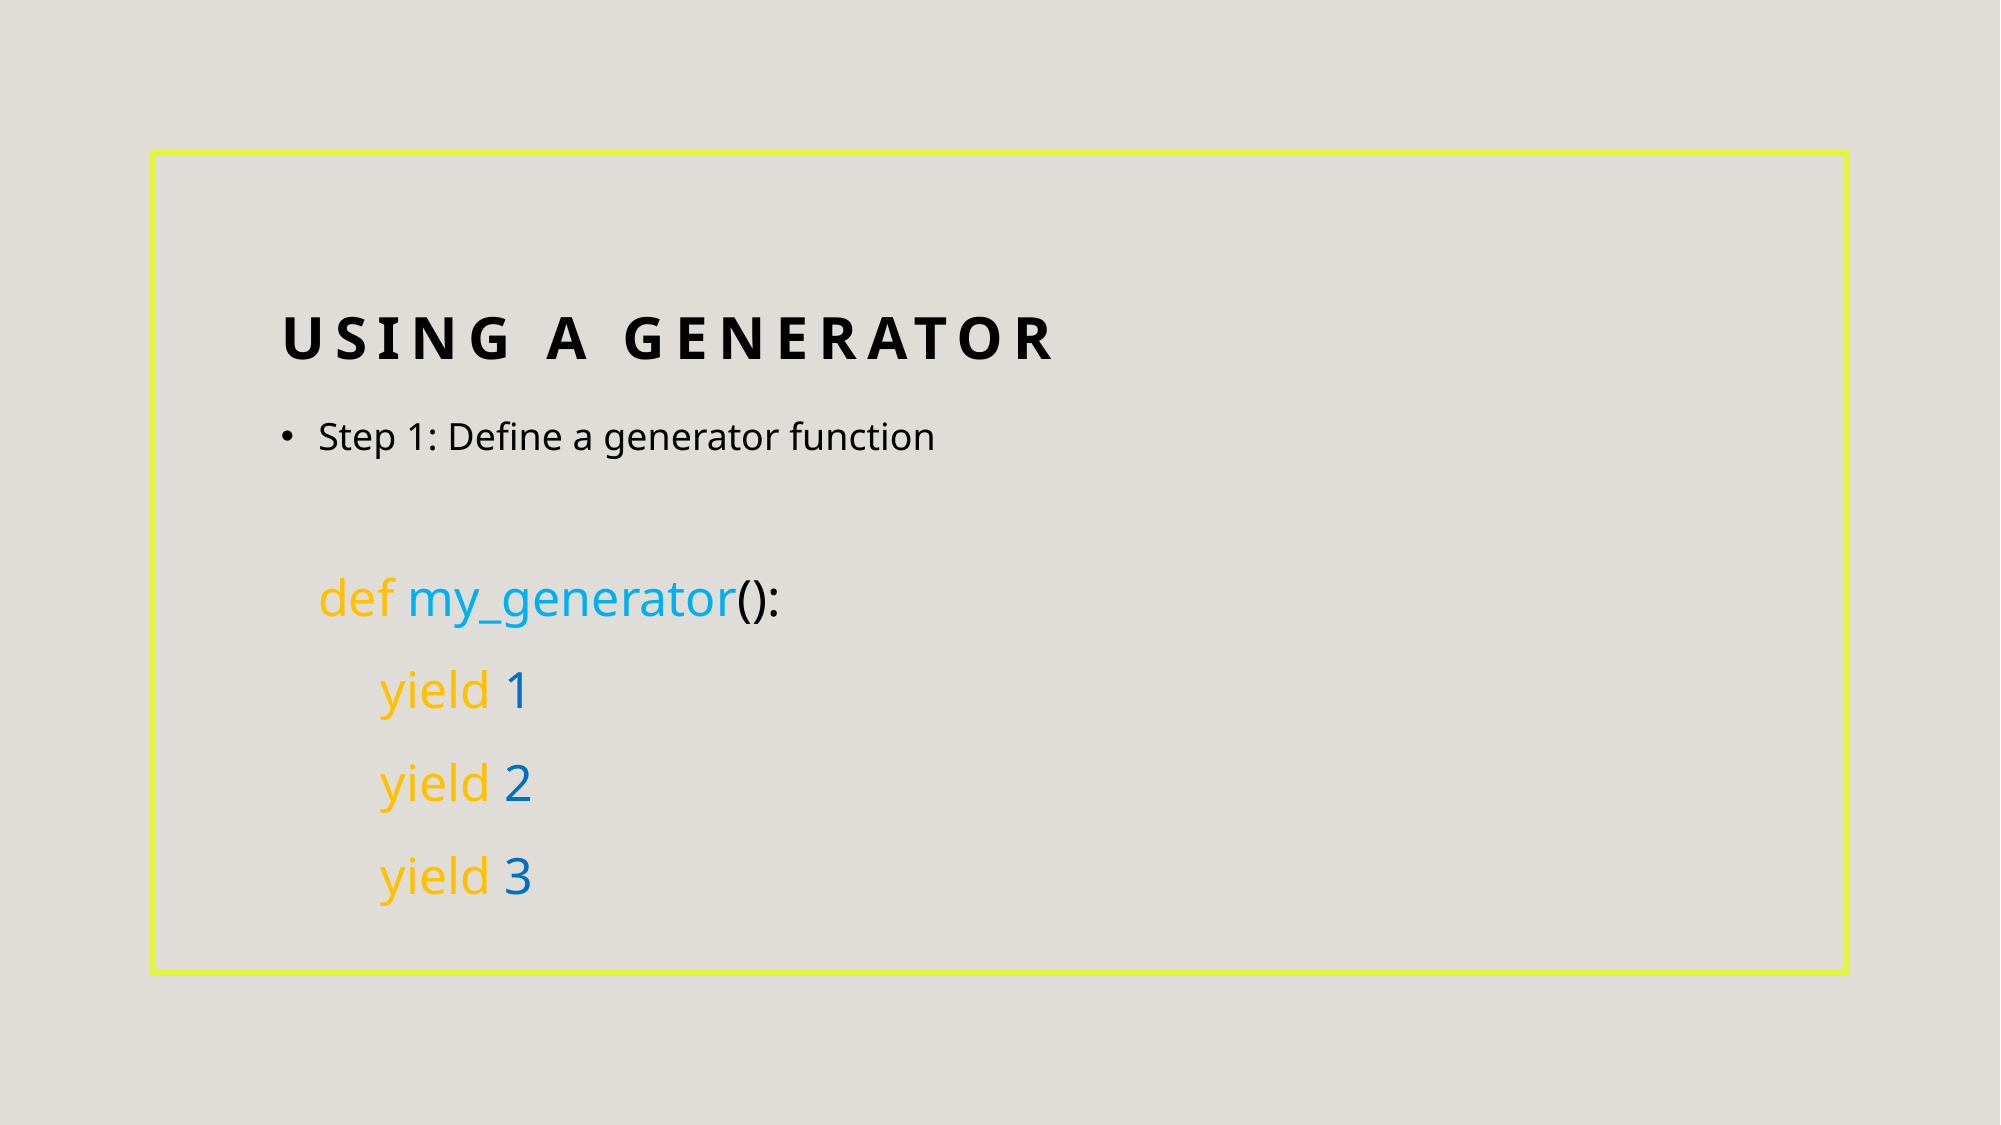

# USING a generator
Step 1: Define a generator function
 def my_generator():
  yield 1
  yield 2
  yield 3